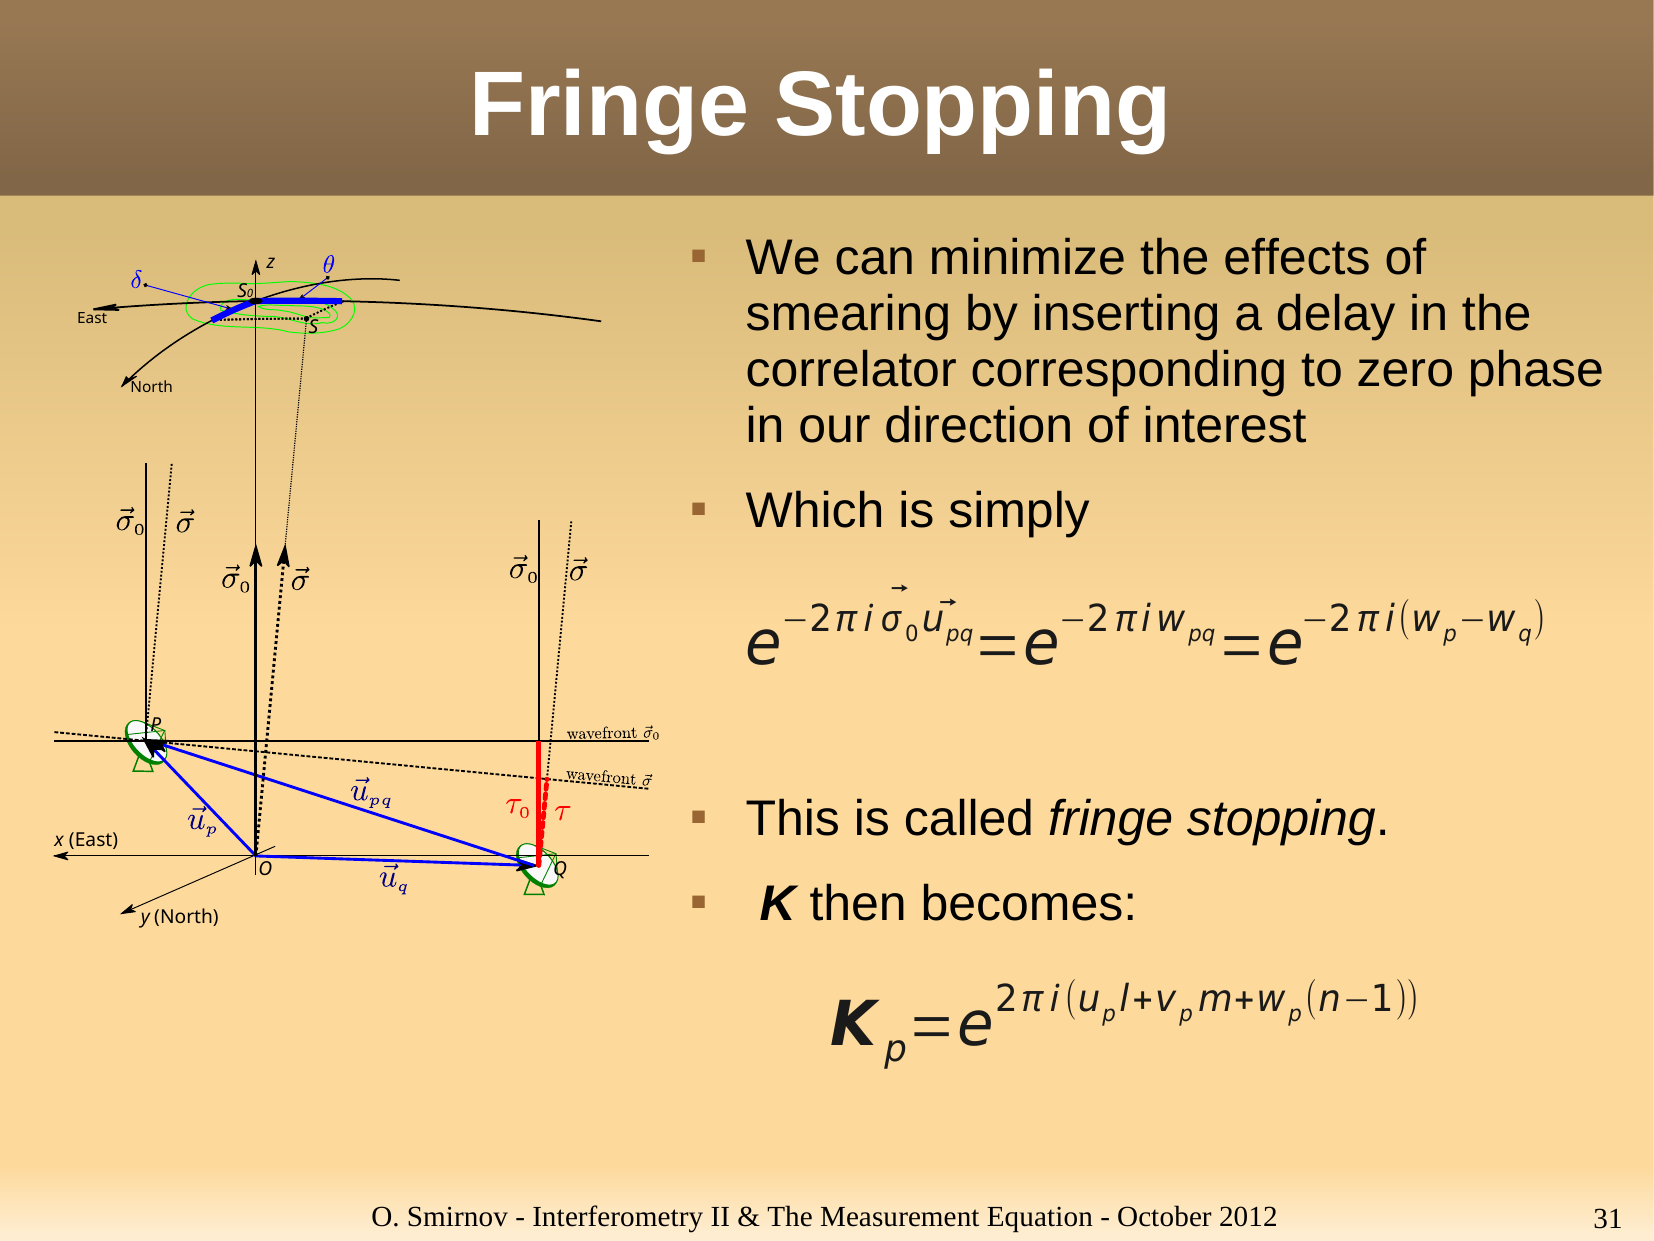

# Fringe Stopping
We can minimize the effects of smearing by inserting a delay in the correlator corresponding to zero phase in our direction of interest
Which is simply
This is called fringe stopping.
 K then becomes:
O. Smirnov - Interferometry II & The Measurement Equation - October 2012
31